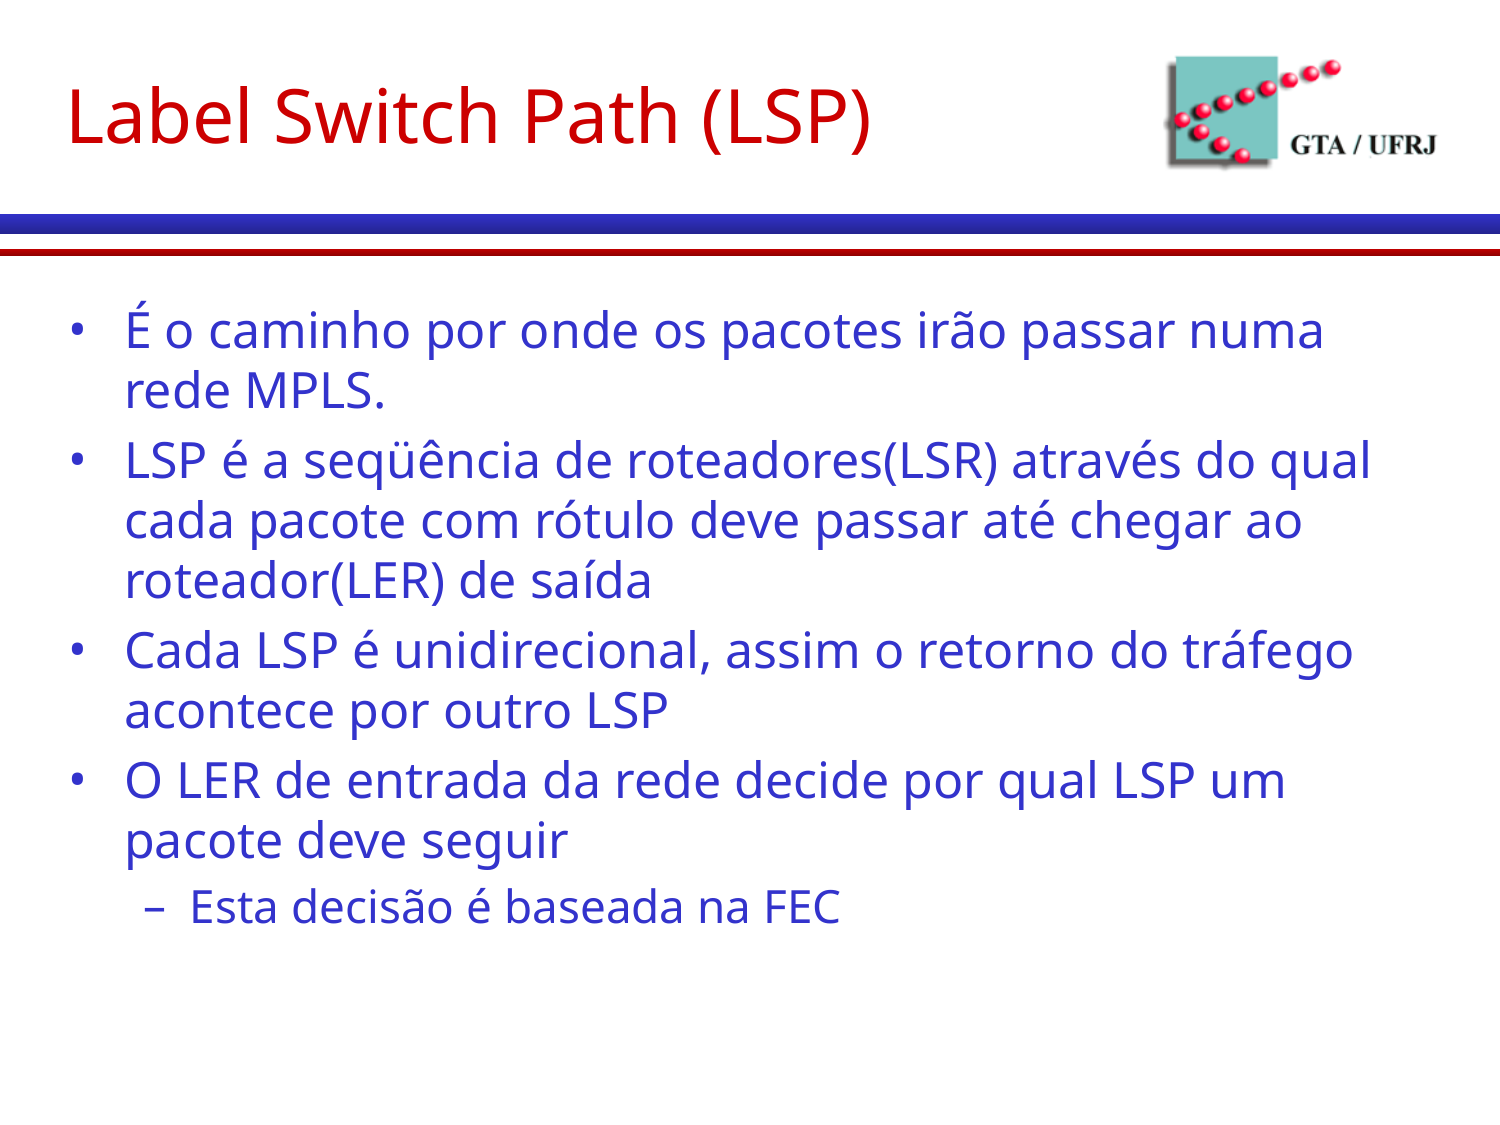

# Label Switch Path (LSP)
É o caminho por onde os pacotes irão passar numa rede MPLS.
LSP é a seqüência de roteadores(LSR) através do qual cada pacote com rótulo deve passar até chegar ao roteador(LER) de saída
Cada LSP é unidirecional, assim o retorno do tráfego acontece por outro LSP
O LER de entrada da rede decide por qual LSP um pacote deve seguir
Esta decisão é baseada na FEC